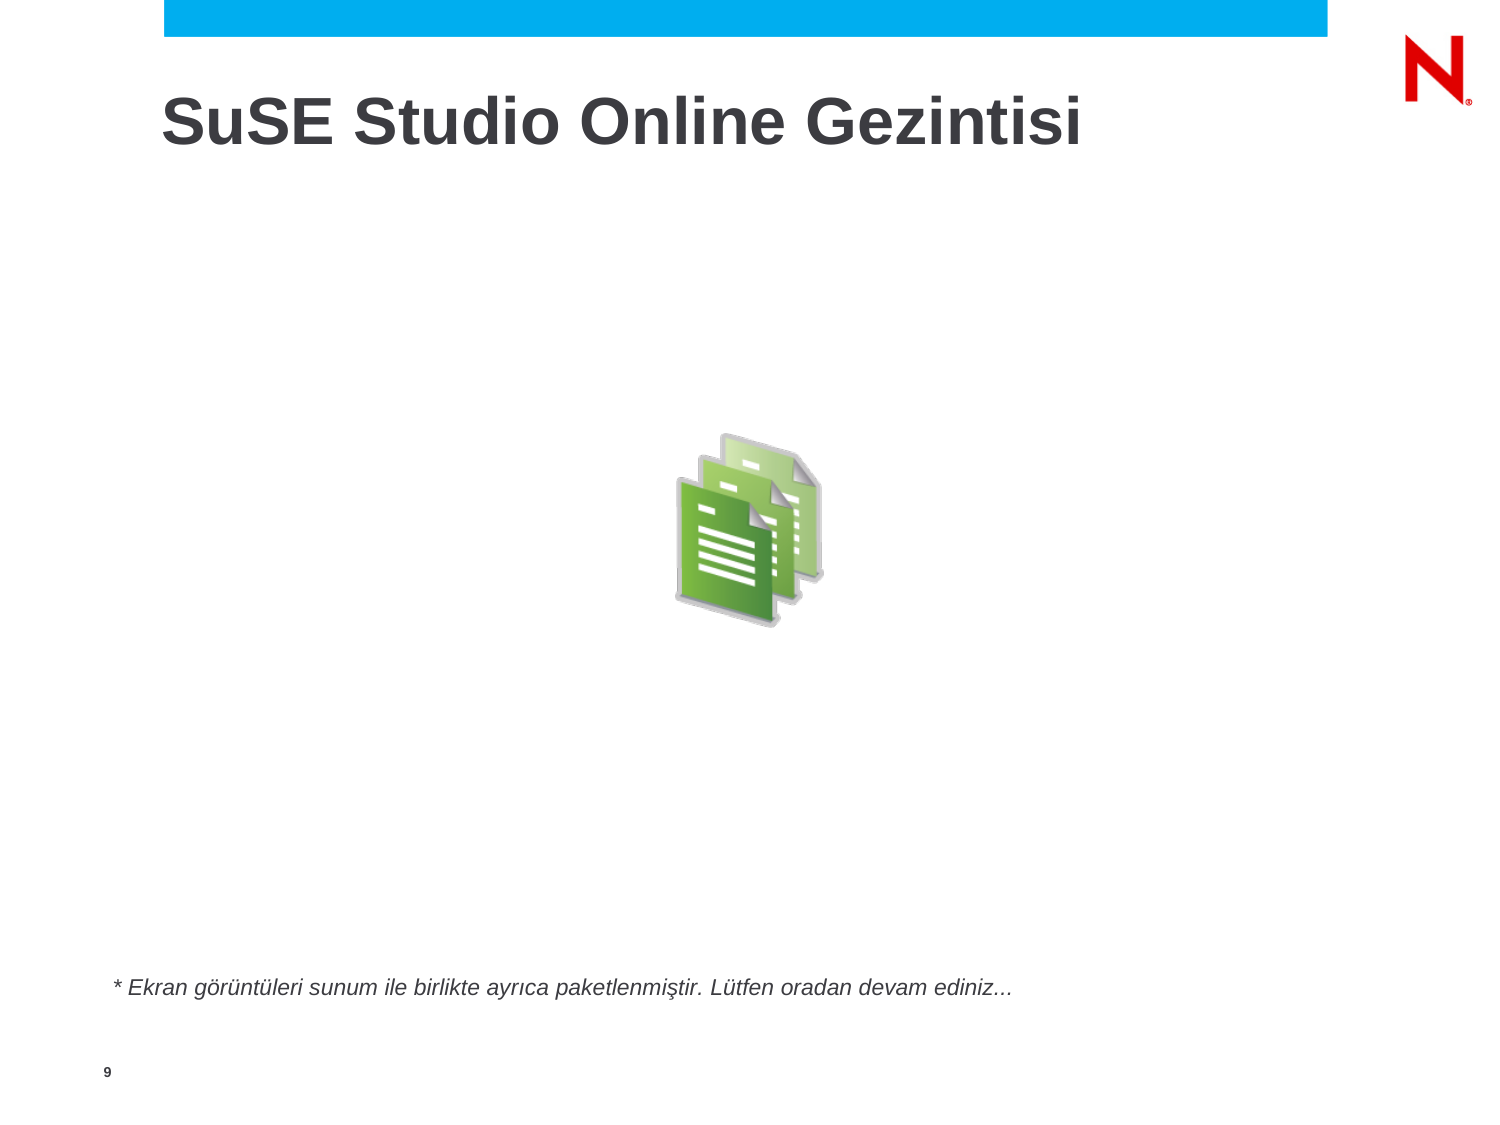

# SuSE Studio Online Gezintisi
* Ekran görüntüleri sunum ile birlikte ayrıca paketlenmiştir. Lütfen oradan devam ediniz...